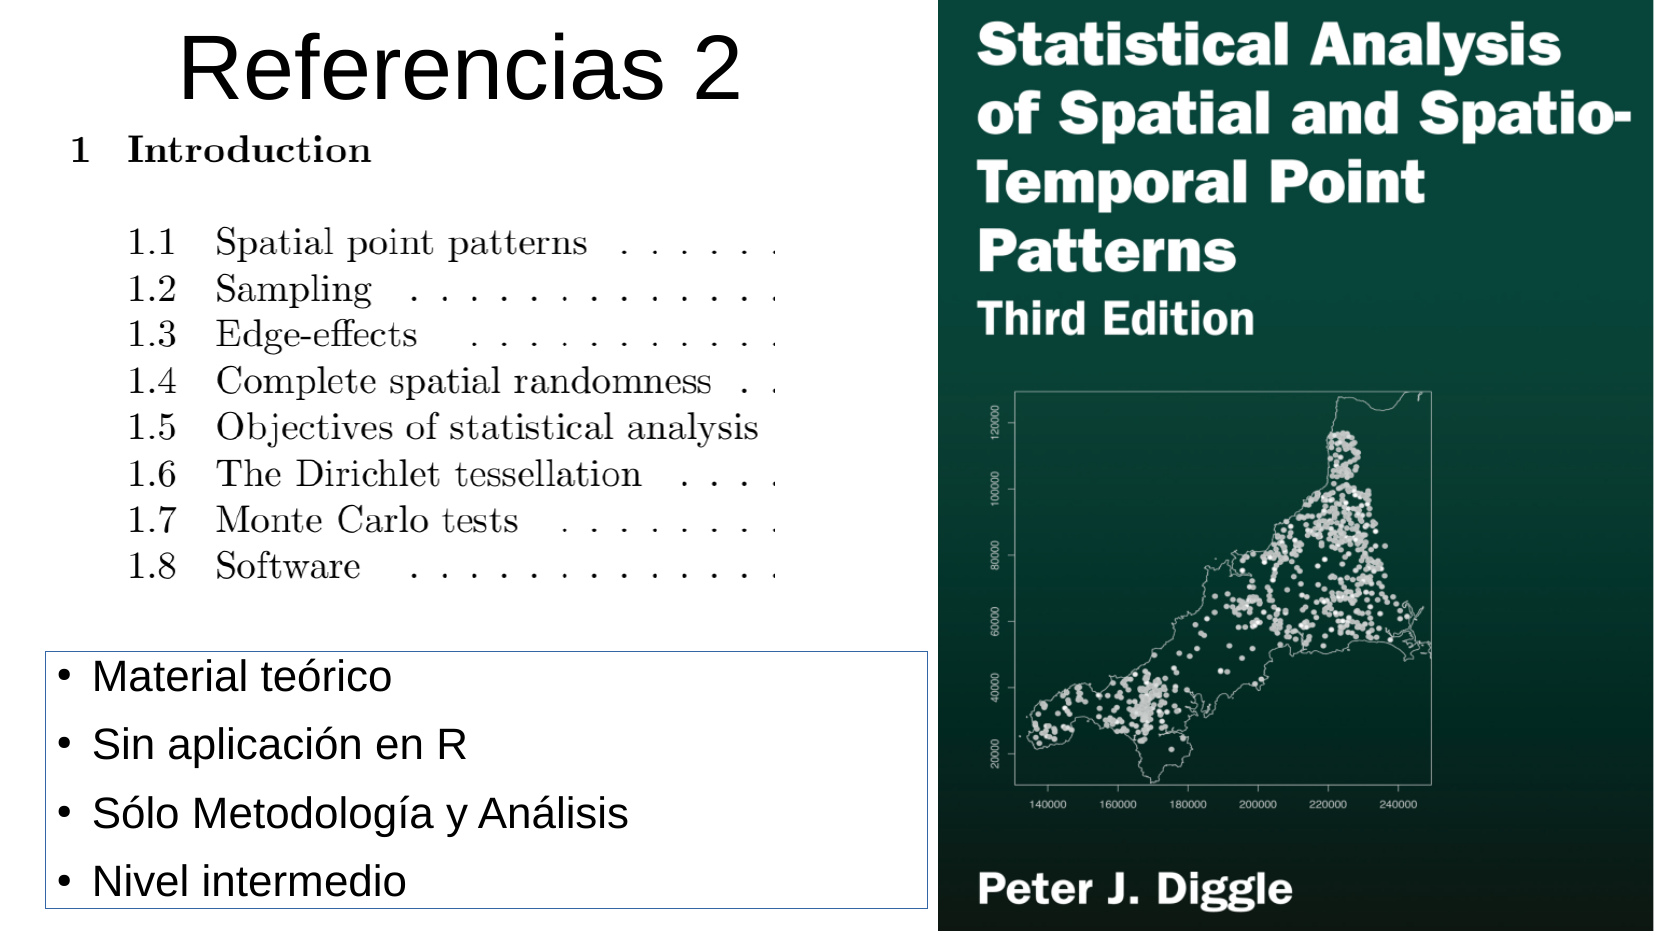

# Referencias 2
Material teórico
Sin aplicación en R
Sólo Metodología y Análisis
Nivel intermedio